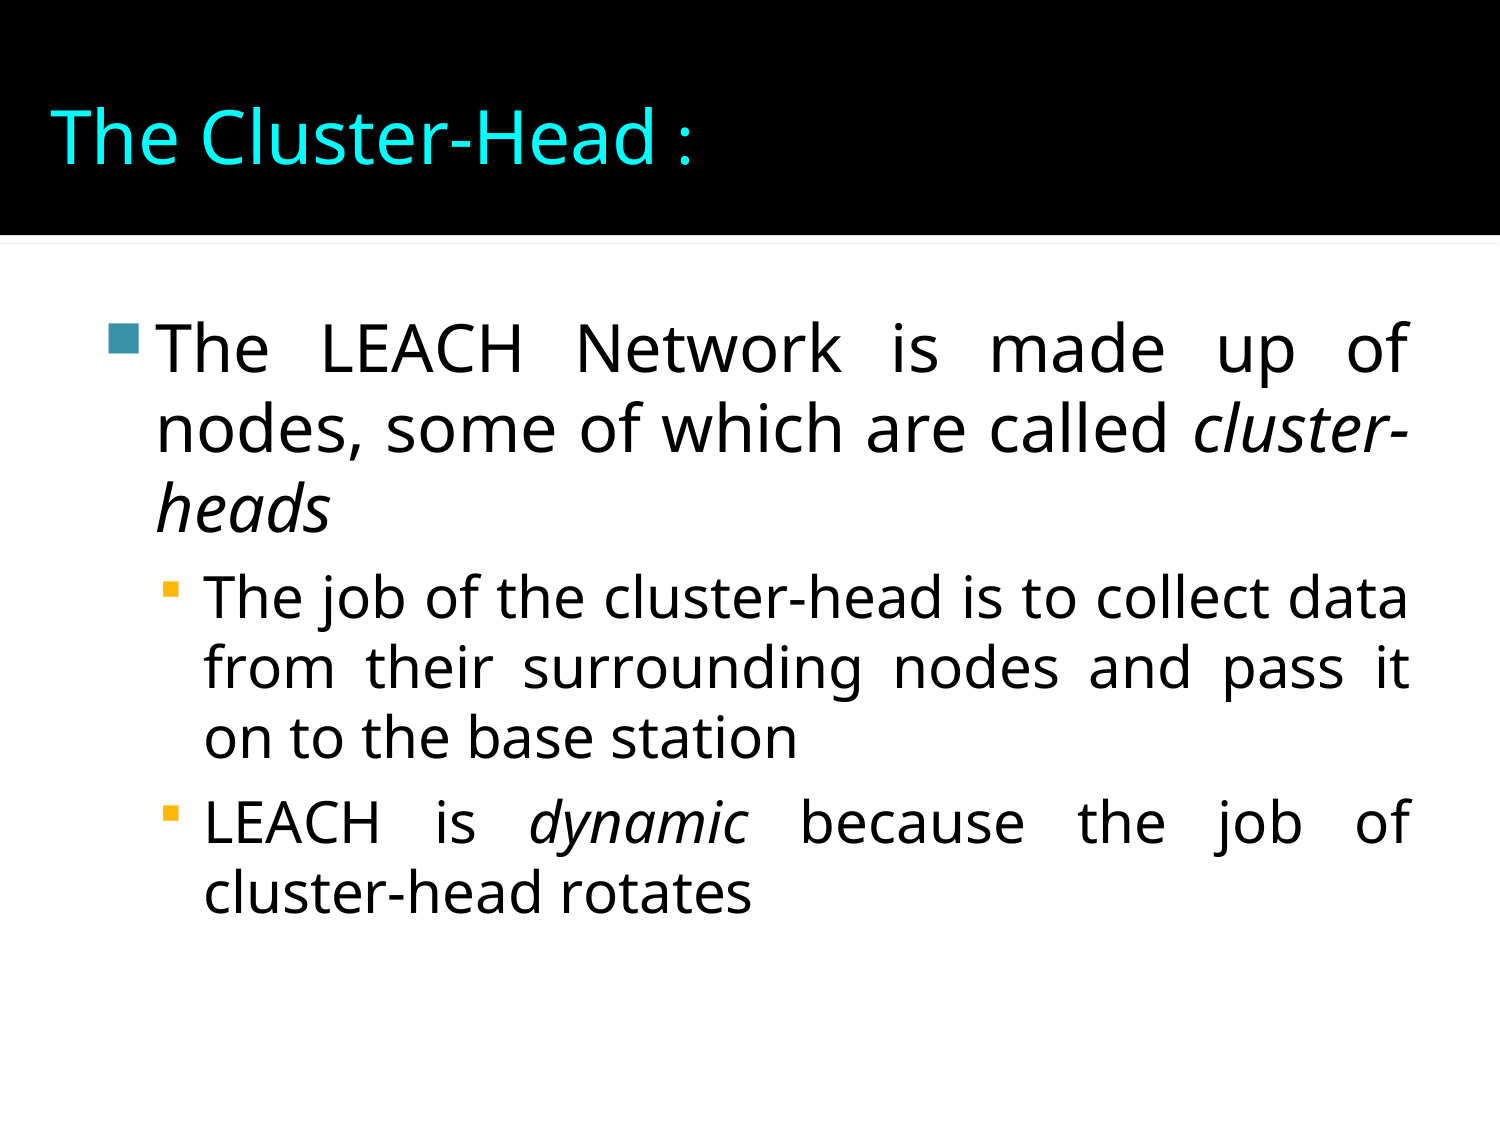

The Cluster-Head :
The LEACH Network is made up of nodes, some of which are called cluster-heads
The job of the cluster-head is to collect data from their surrounding nodes and pass it on to the base station
LEACH is dynamic because the job of cluster-head rotates